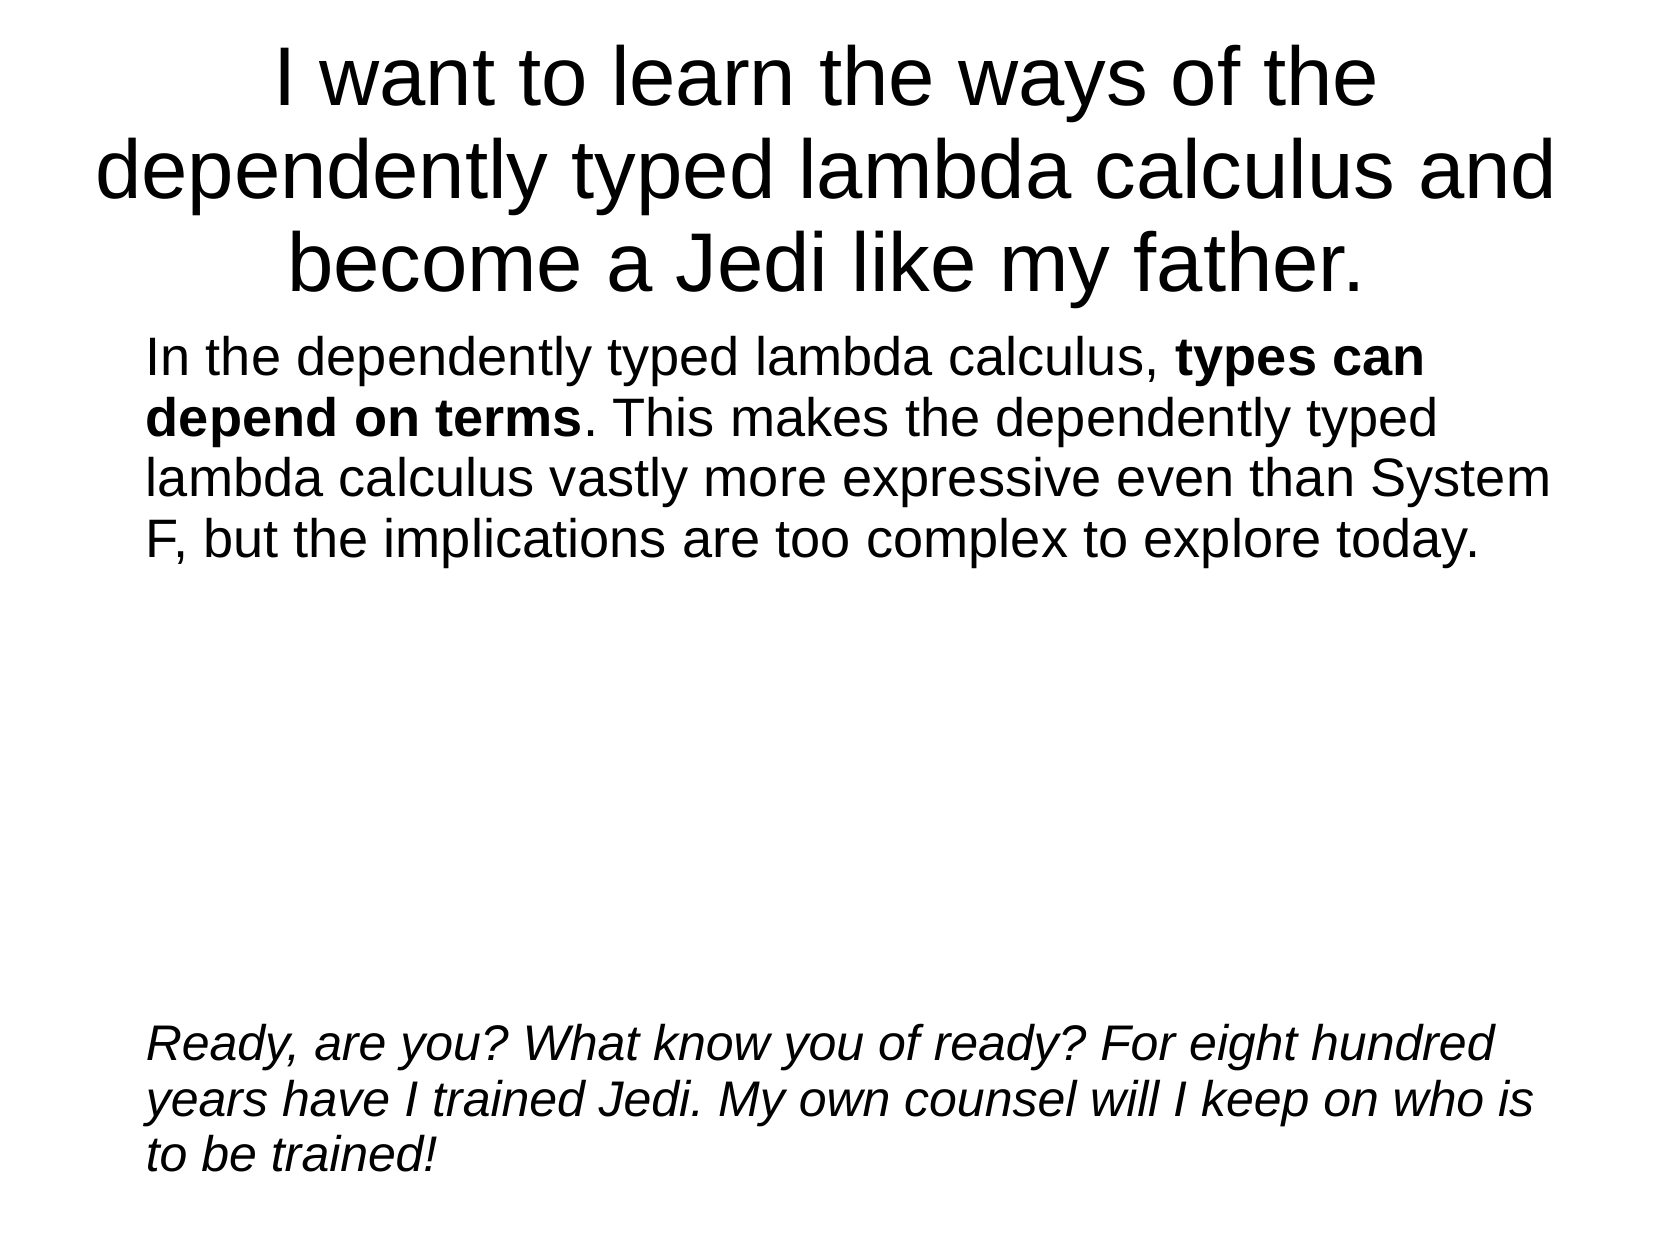

# I want to learn the ways of the dependently typed lambda calculus and become a Jedi like my father.
In the dependently typed lambda calculus, types can depend on terms. This makes the dependently typed lambda calculus vastly more expressive even than System F, but the implications are too complex to explore today.
Ready, are you? What know you of ready? For eight hundred years have I trained Jedi. My own counsel will I keep on who is to be trained!